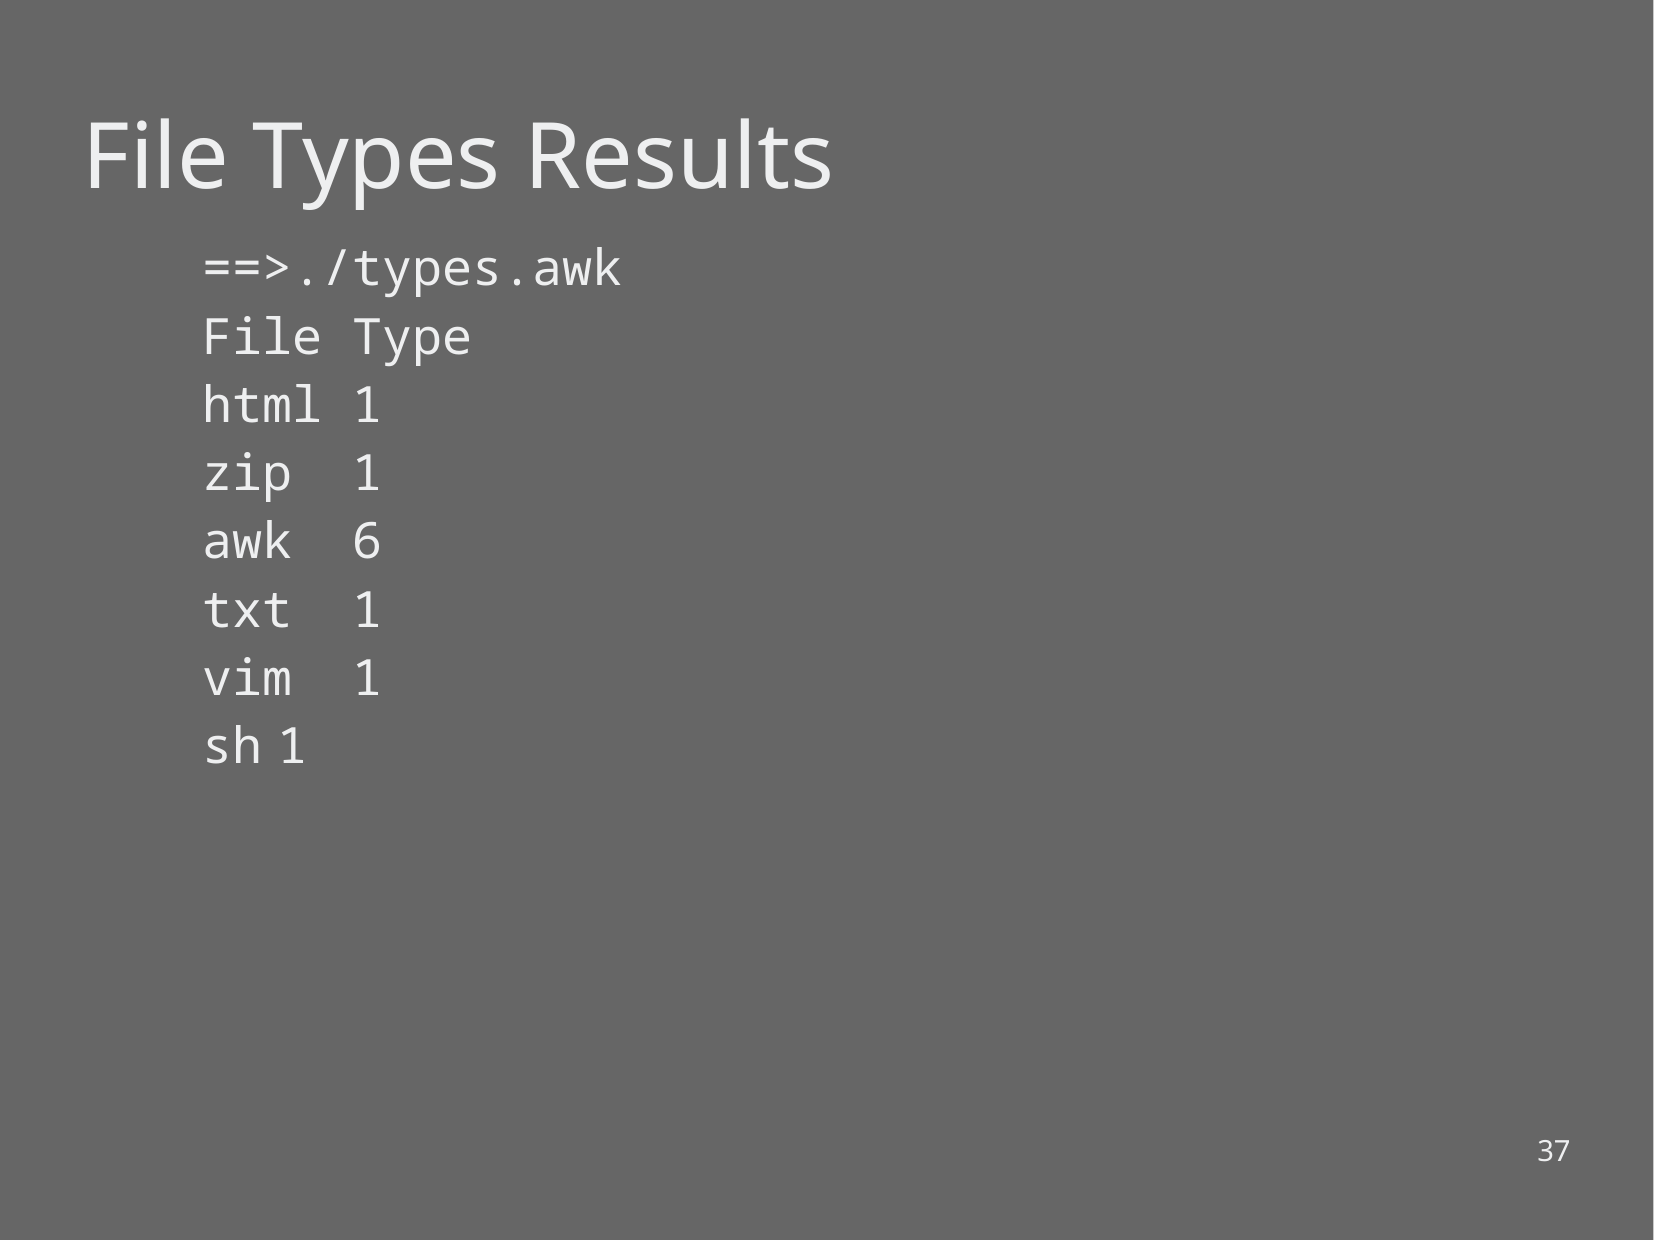

# File Types Results
==>./types.awk
File	Type
html	1
zip	1
awk	6
txt	1
vim	1
sh	1
37